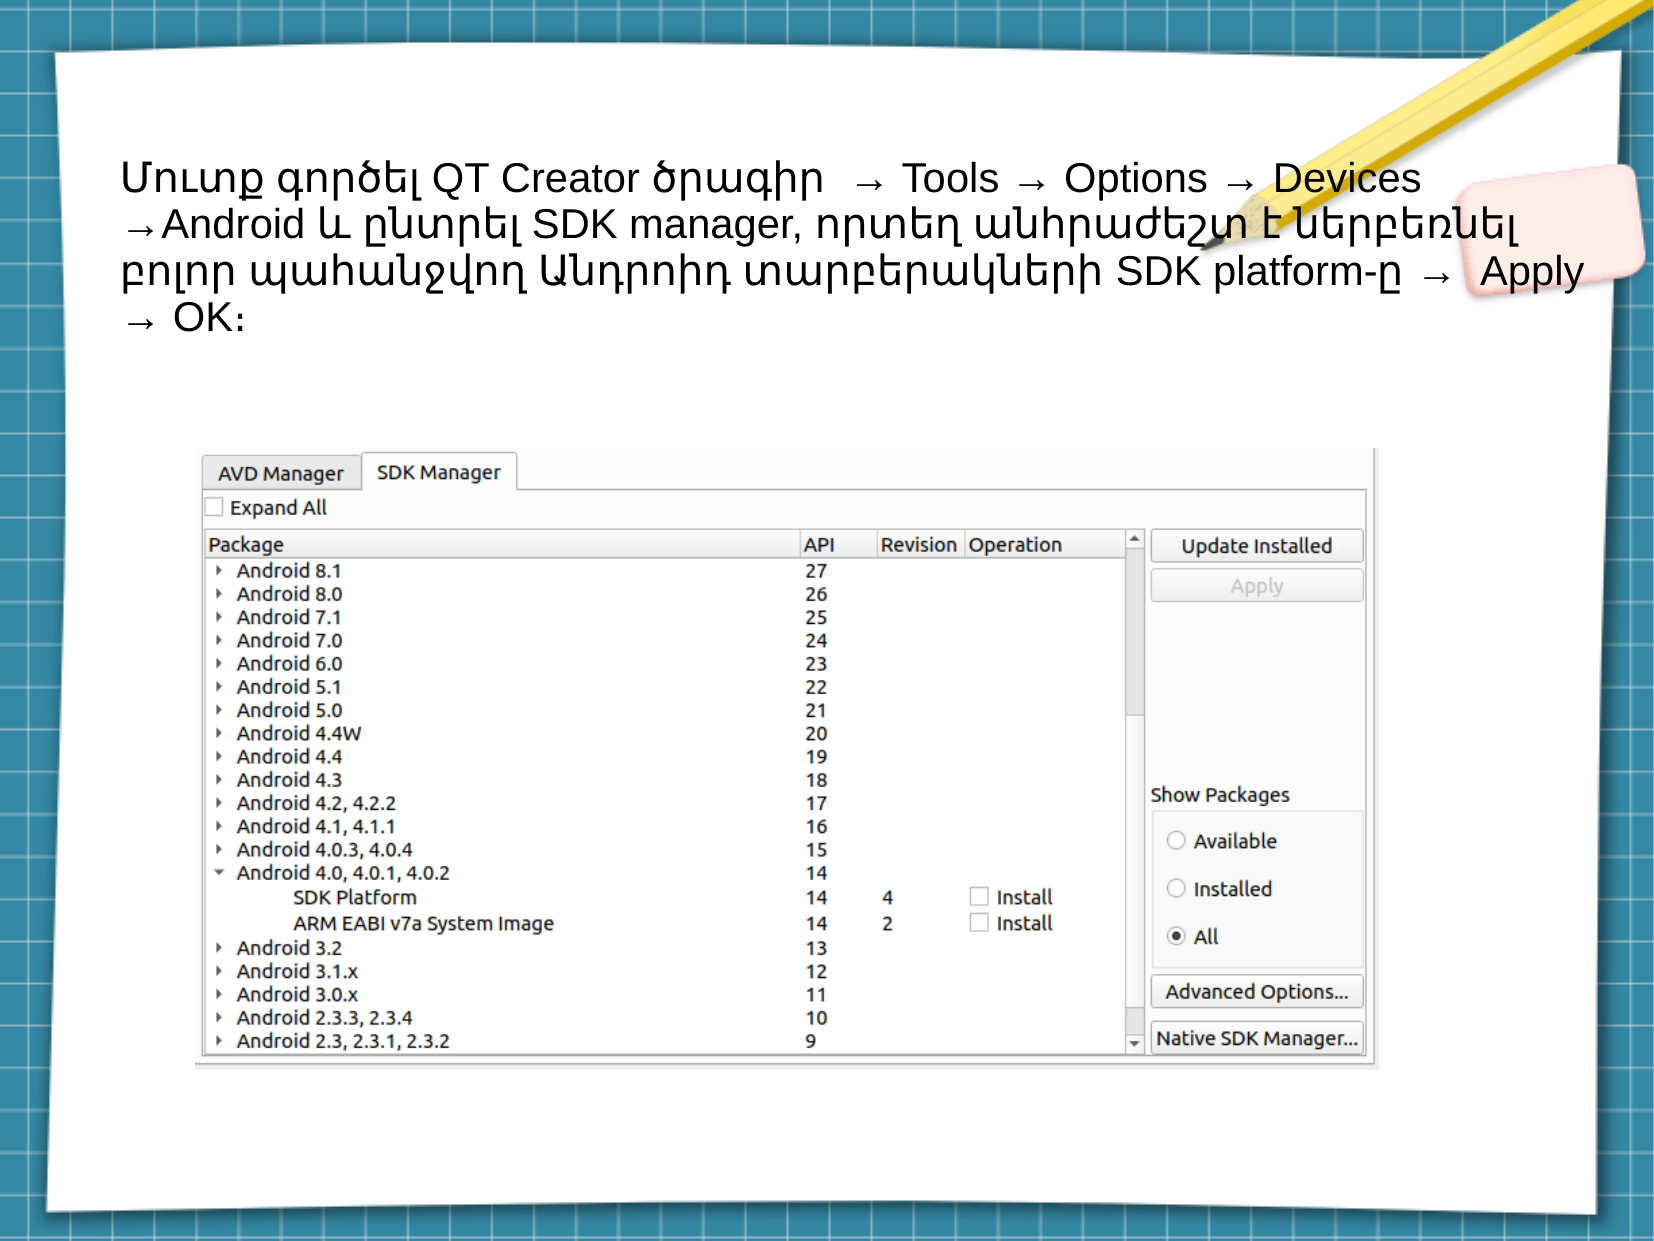

Մուտք գործել QT Creator ծրագիր → Tools → Options → Devices →Android և ընտրել SDK manager, որտեղ անհրաժեշտ է ներբեռնել բոլոր պահանջվող Անդրոիդ տարբերակների SDK platform-ը → Apply → OK։